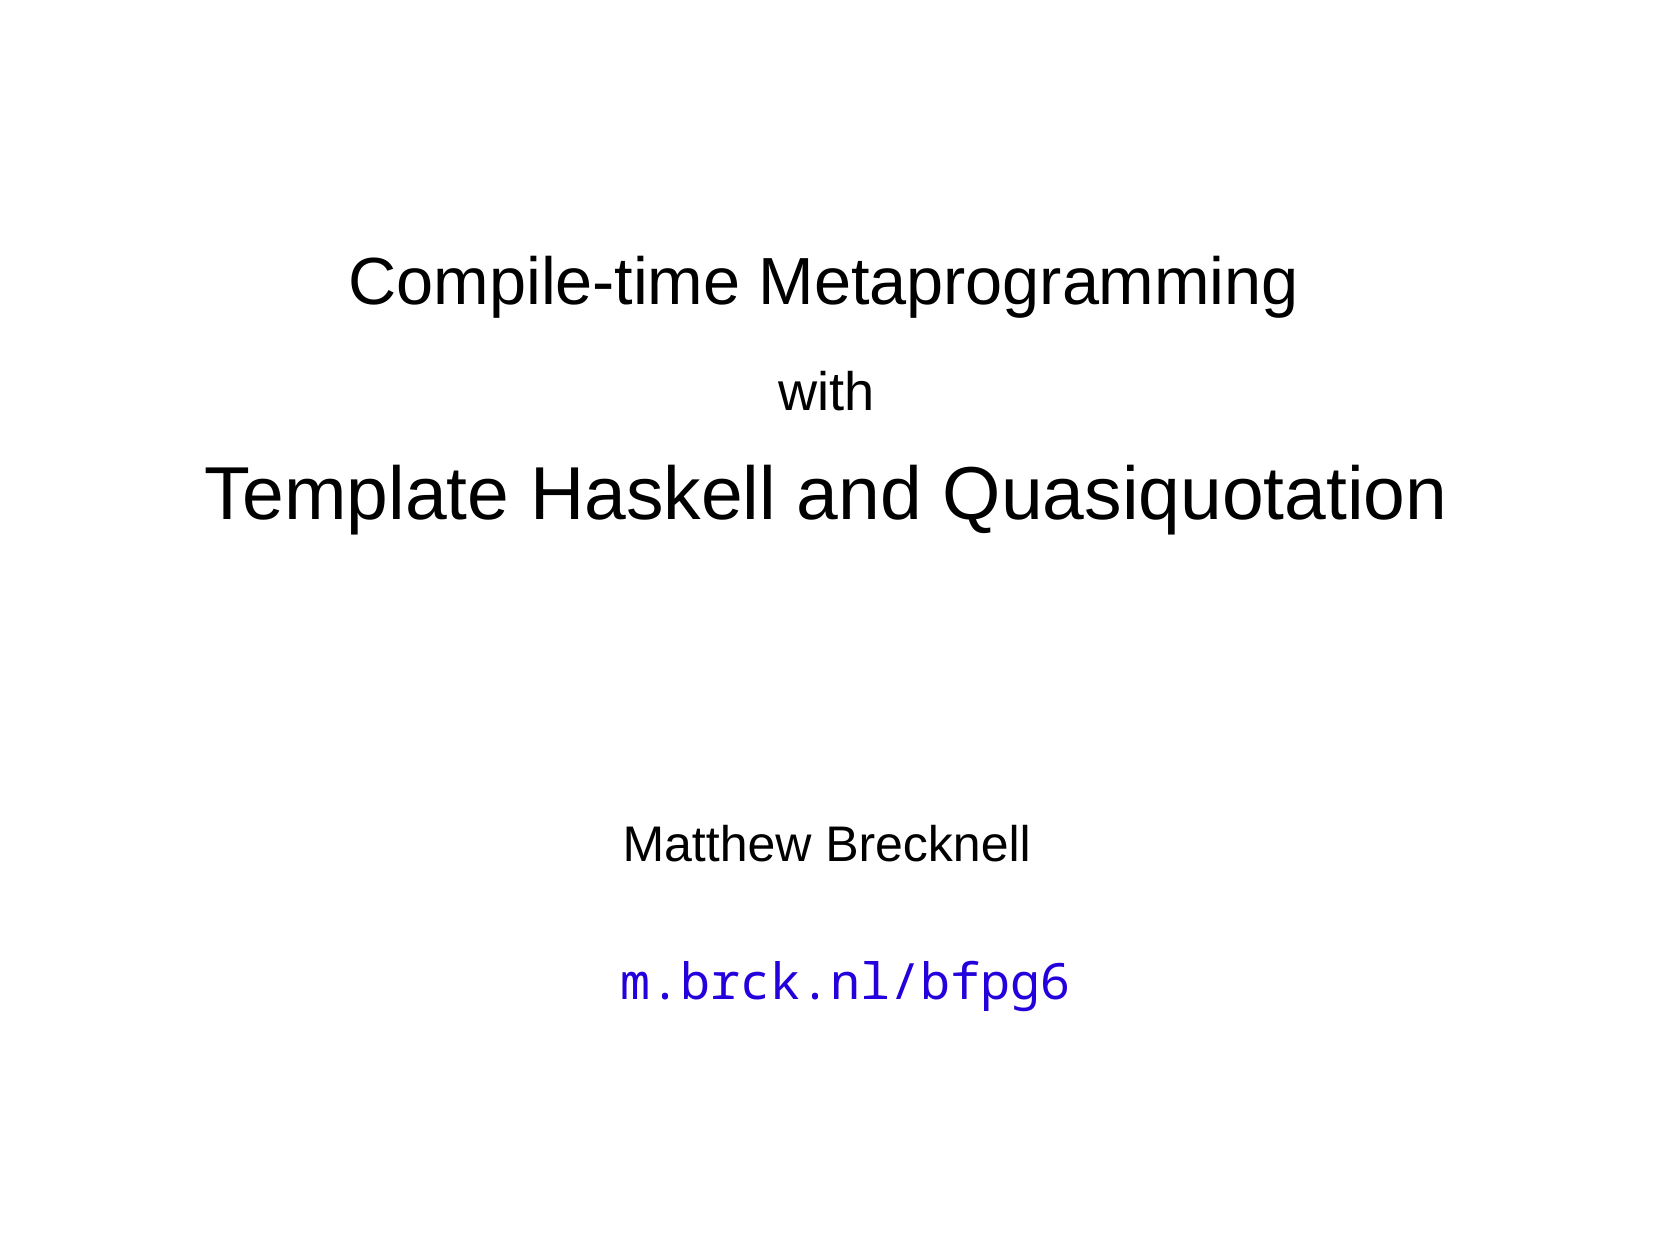

Compile-time Metaprogramming
with
Template Haskell and Quasiquotation
Matthew Brecknell
m.brck.nl/bfpg6